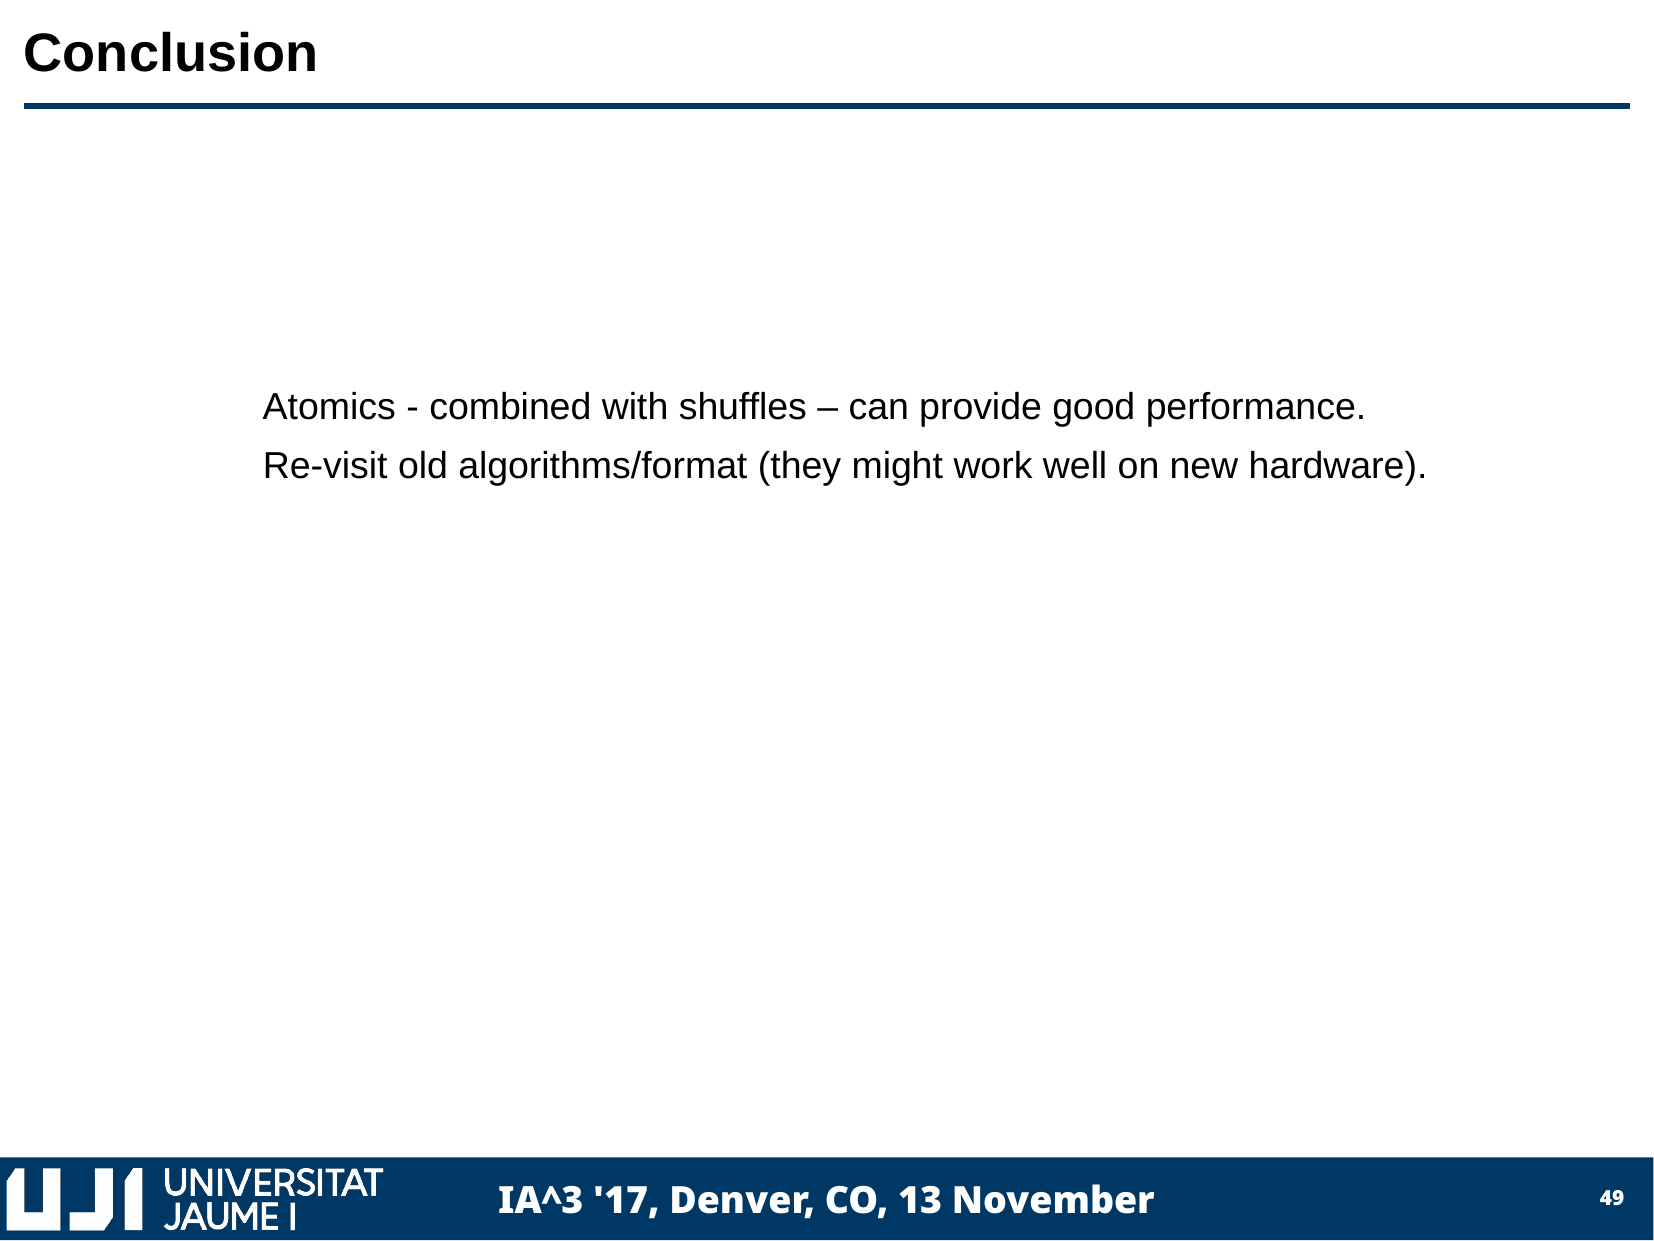

# Conclusion
Atomics - combined with shuffles – can provide good performance.
Re-visit old algorithms/format (they might work well on new hardware).
IA^3 '17, Denver, CO, 13 November
49